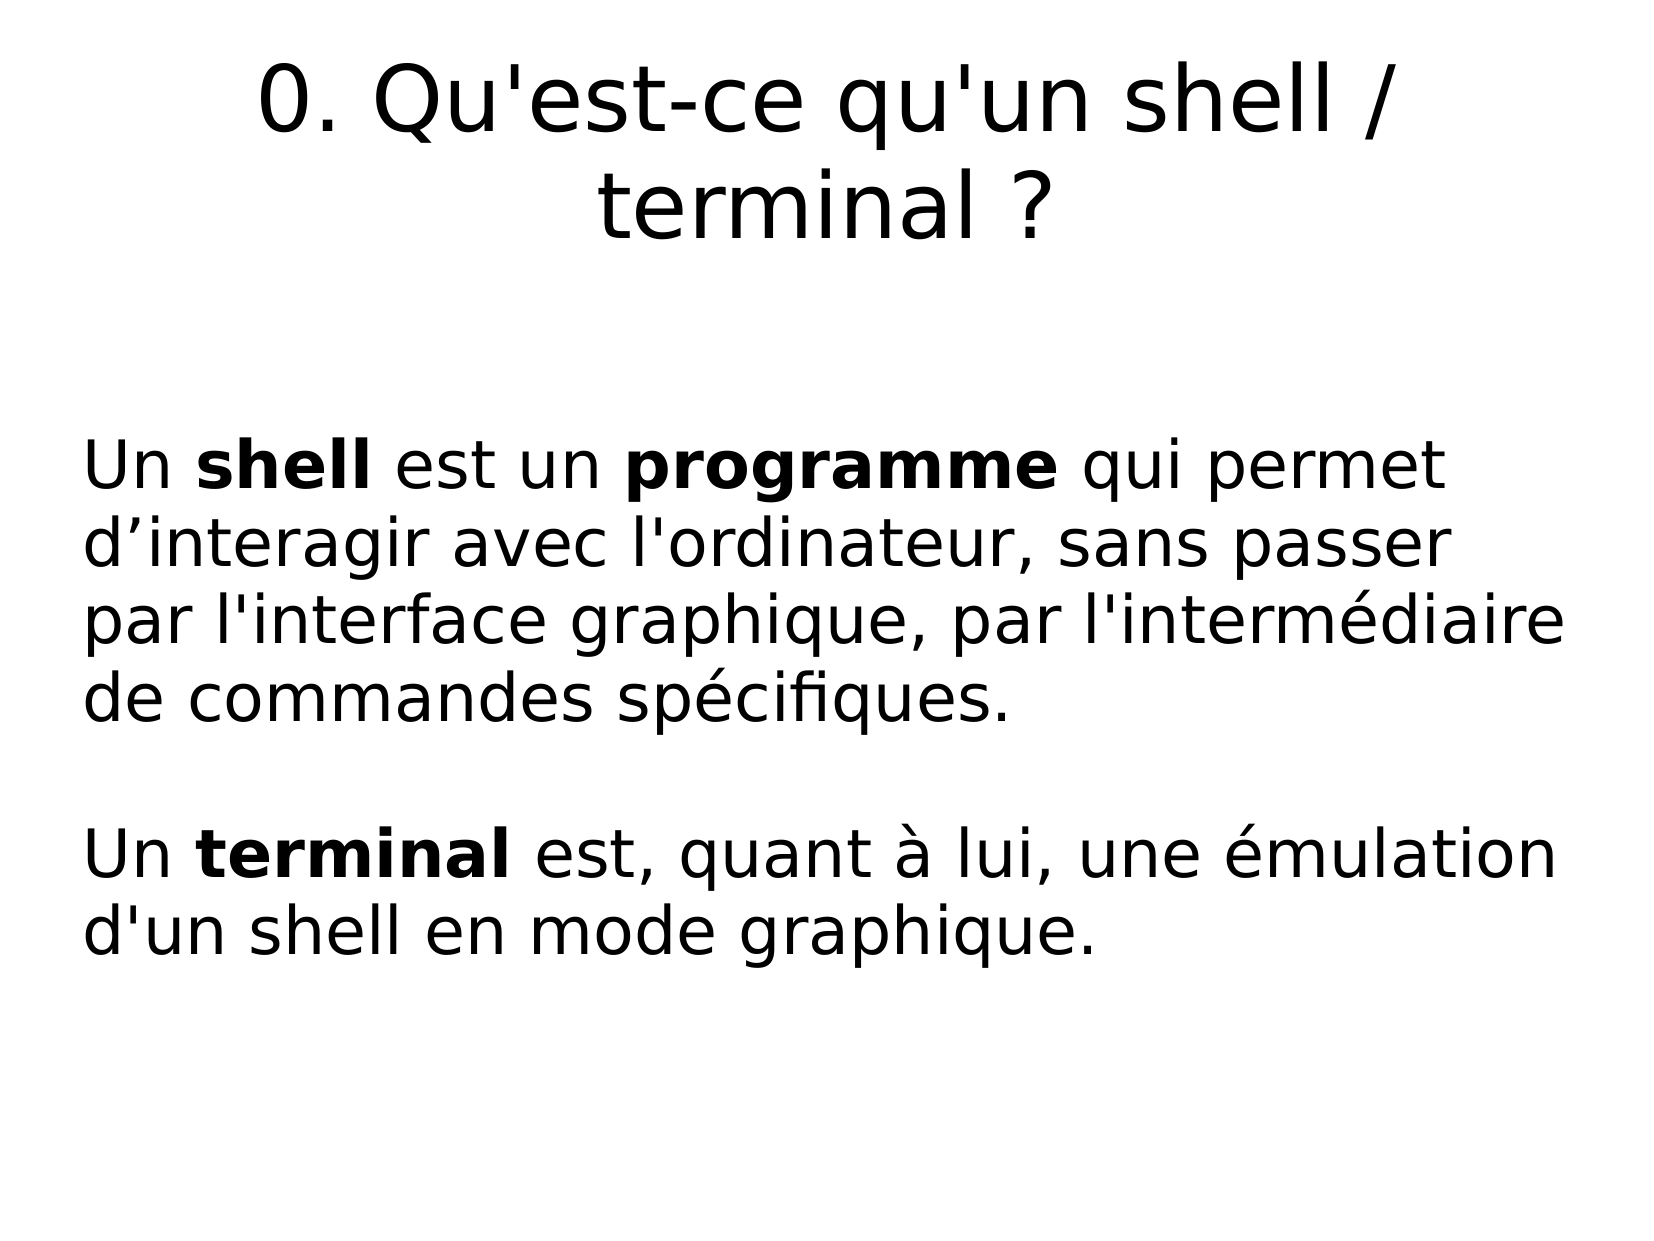

# 0. Qu'est-ce qu'un shell / terminal ?
Un shell est un programme qui permet d’interagir avec l'ordinateur, sans passer par l'interface graphique, par l'intermédiaire de commandes spécifiques.
Un terminal est, quant à lui, une émulation d'un shell en mode graphique.